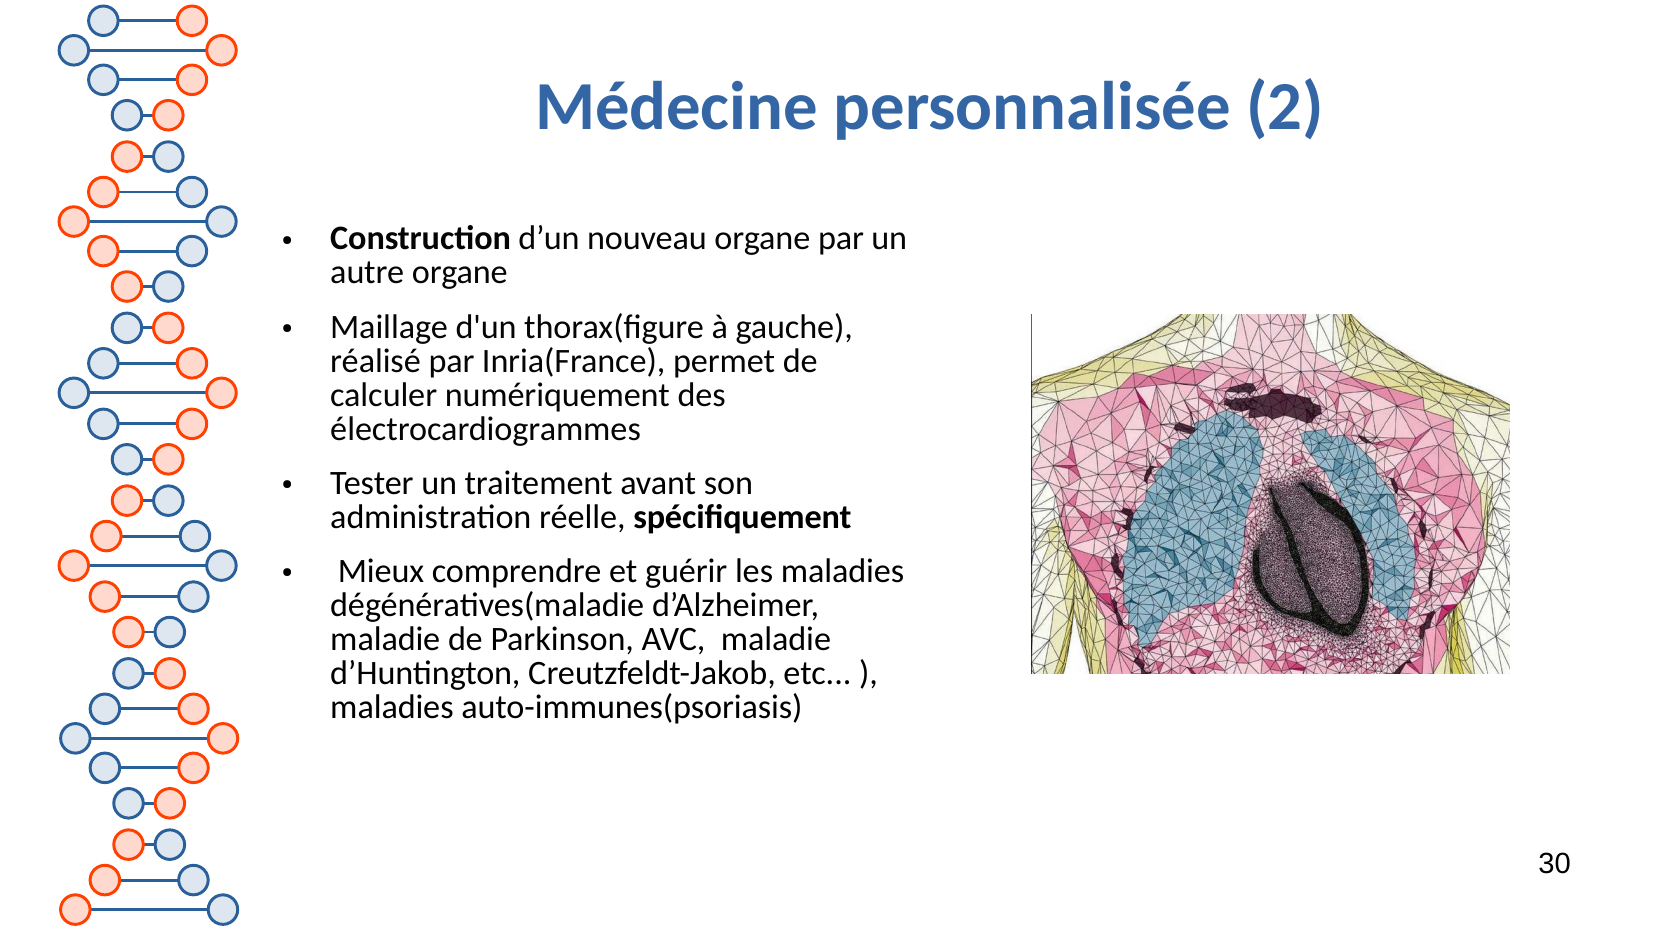

# Médecine personnalisée (2)
Construction d’un nouveau organe par un autre organe
Maillage d'un thorax(figure à gauche), réalisé par Inria(France), permet de calculer numériquement des électrocardiogrammes
Tester un traitement avant son administration réelle, spécifiquement
 Mieux comprendre et guérir les maladies dégénératives(maladie d’Alzheimer, maladie de Parkinson, AVC, maladie d’Huntington, Creutzfeldt-Jakob, etc... ), maladies auto-immunes(psoriasis)
30